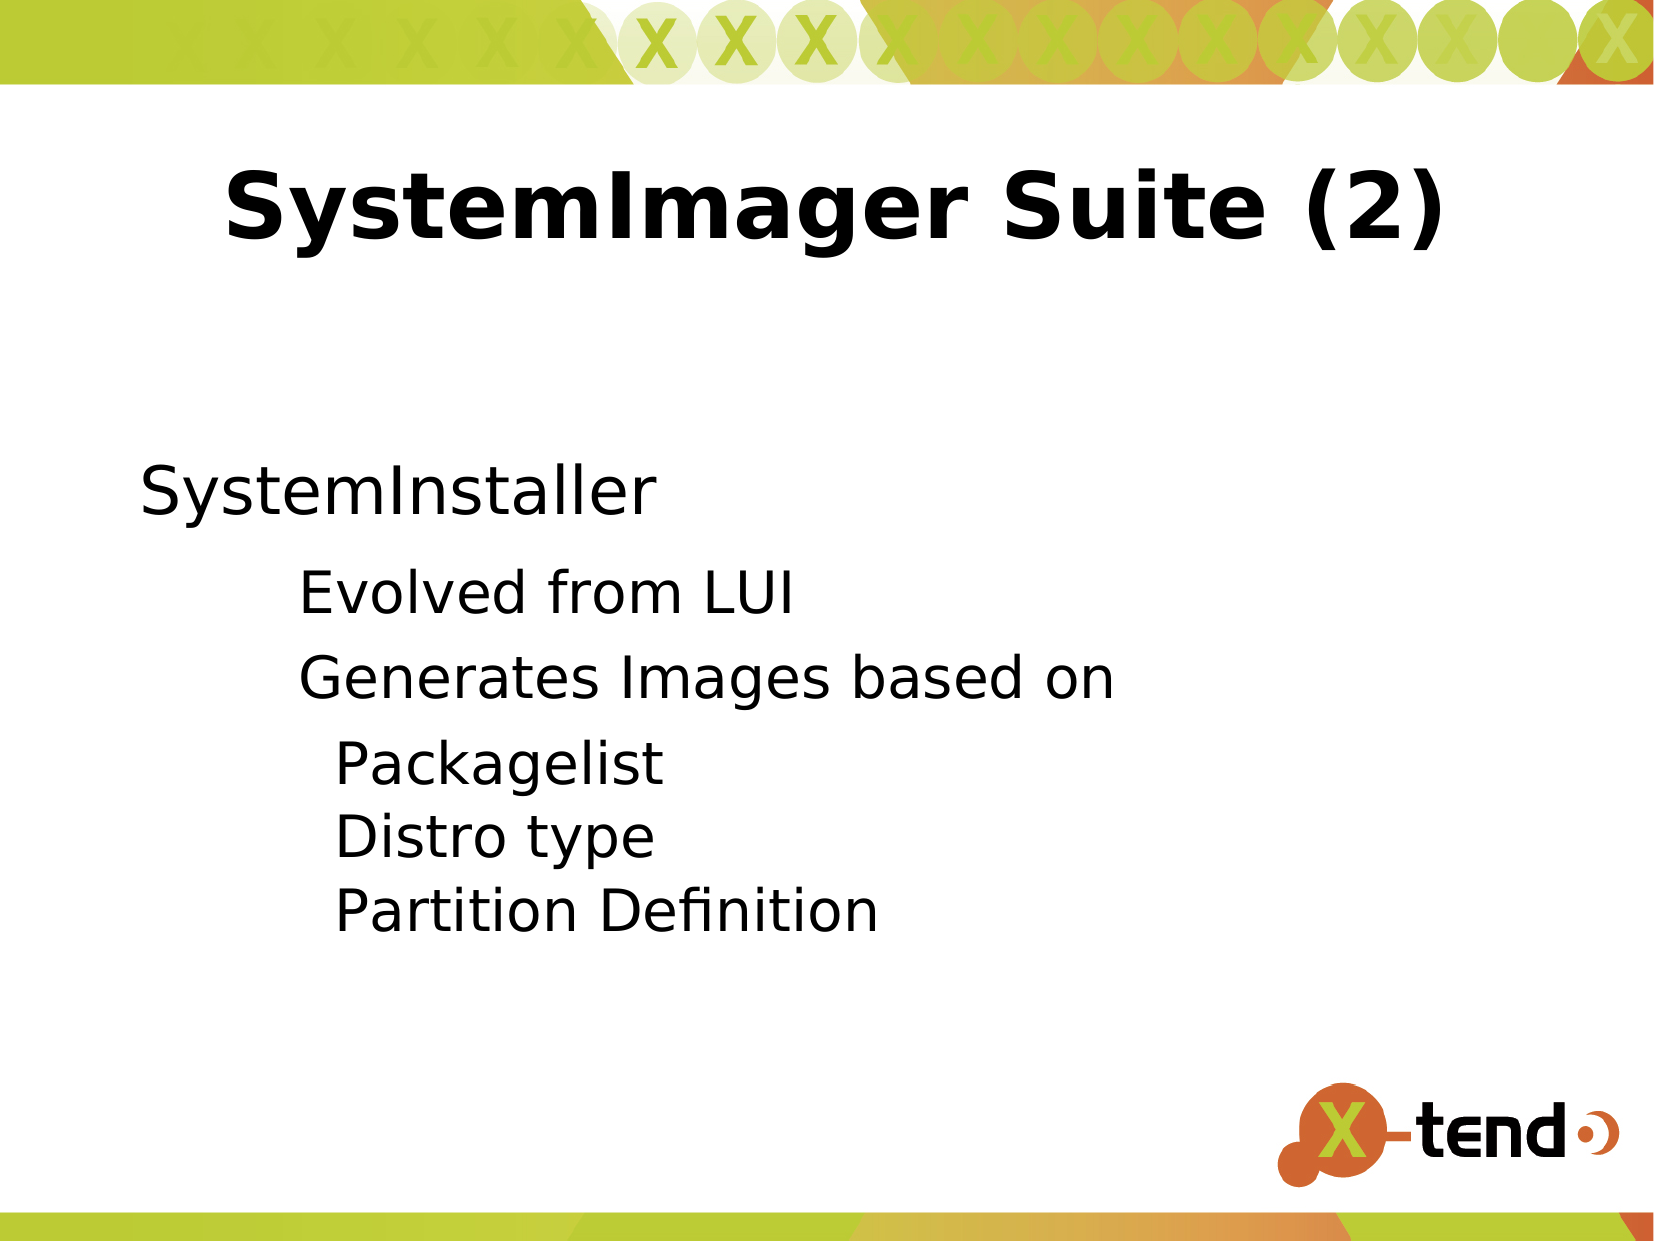

# SystemImager Suite (2)
SystemInstaller
Evolved from LUI
Generates Images based on
Packagelist
Distro type
Partition Definition